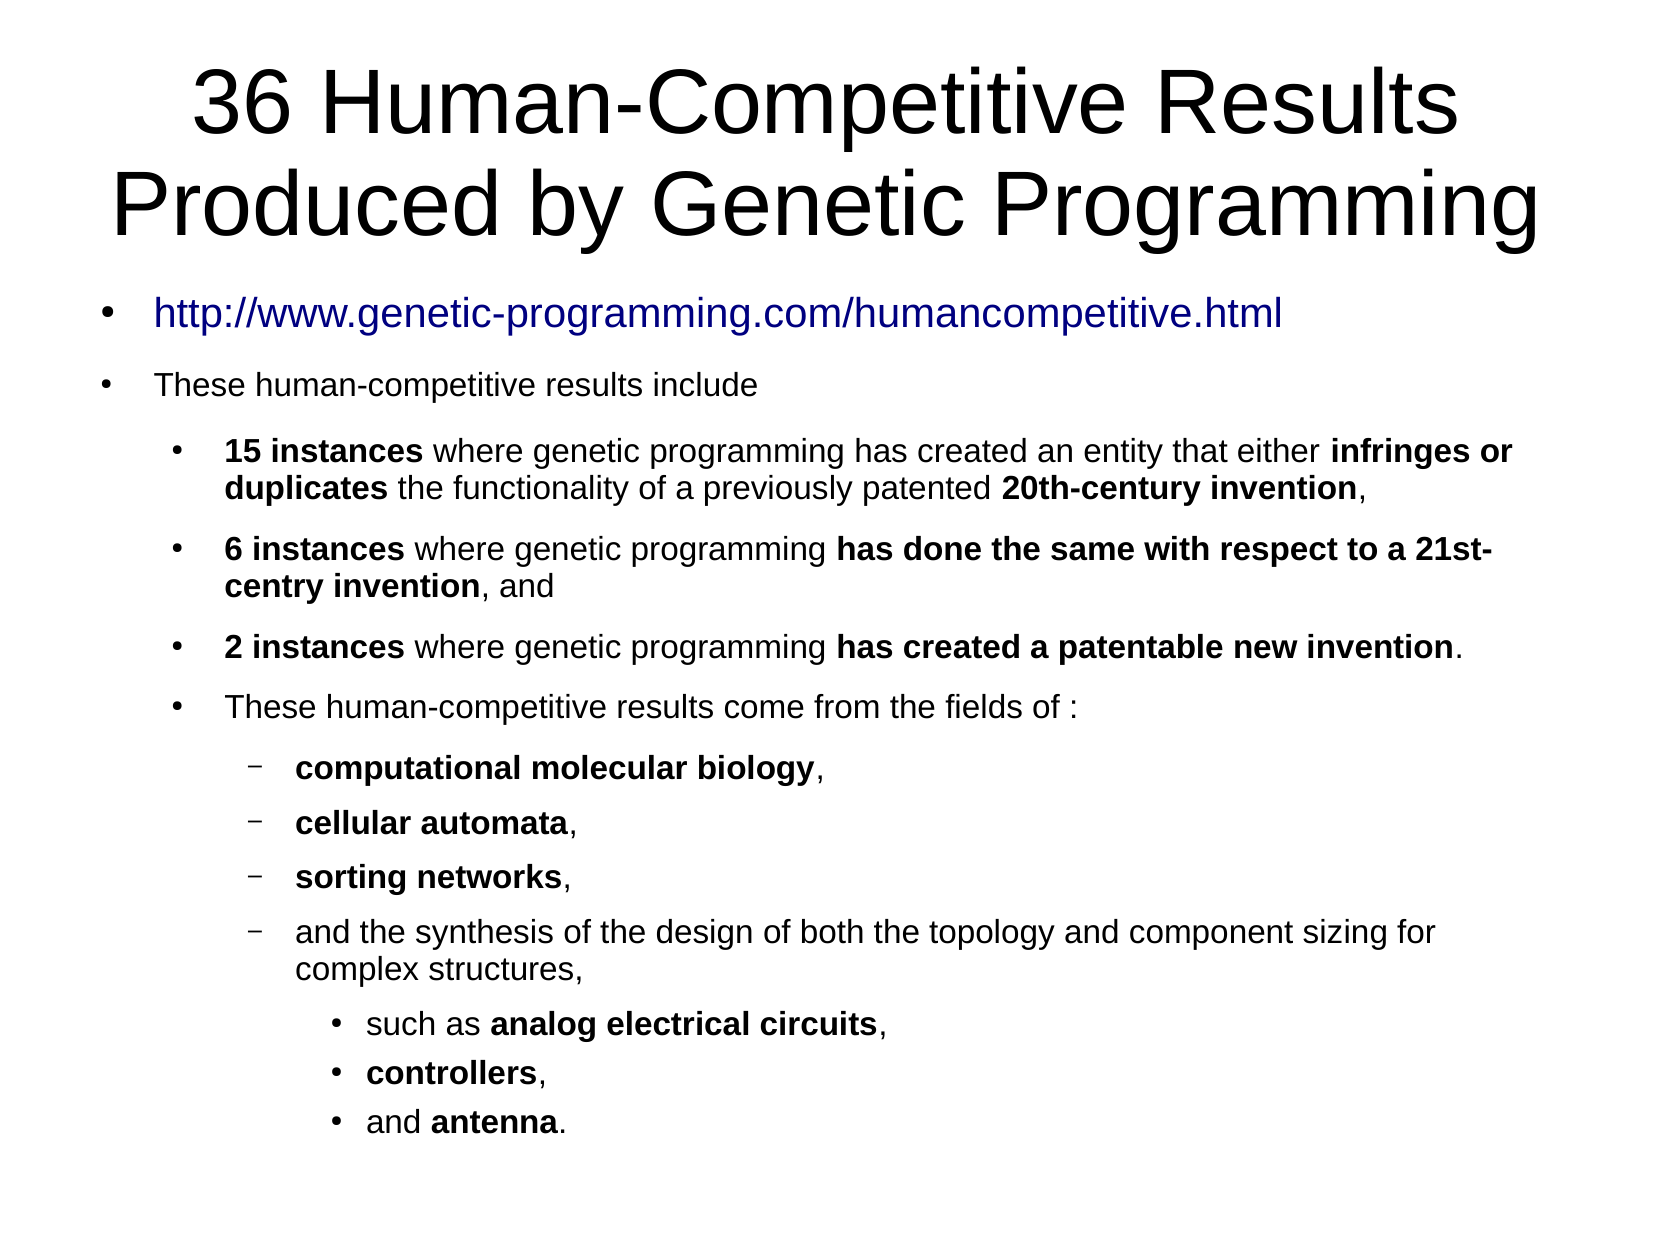

# 36 Human-Competitive Results Produced by Genetic Programming
http://www.genetic-programming.com/humancompetitive.html
These human-competitive results include
15 instances where genetic programming has created an entity that either infringes or duplicates the functionality of a previously patented 20th-century invention,
6 instances where genetic programming has done the same with respect to a 21st-centry invention, and
2 instances where genetic programming has created a patentable new invention.
These human-competitive results come from the fields of :
computational molecular biology,
cellular automata,
sorting networks,
and the synthesis of the design of both the topology and component sizing for complex structures,
such as analog electrical circuits,
controllers,
and antenna.